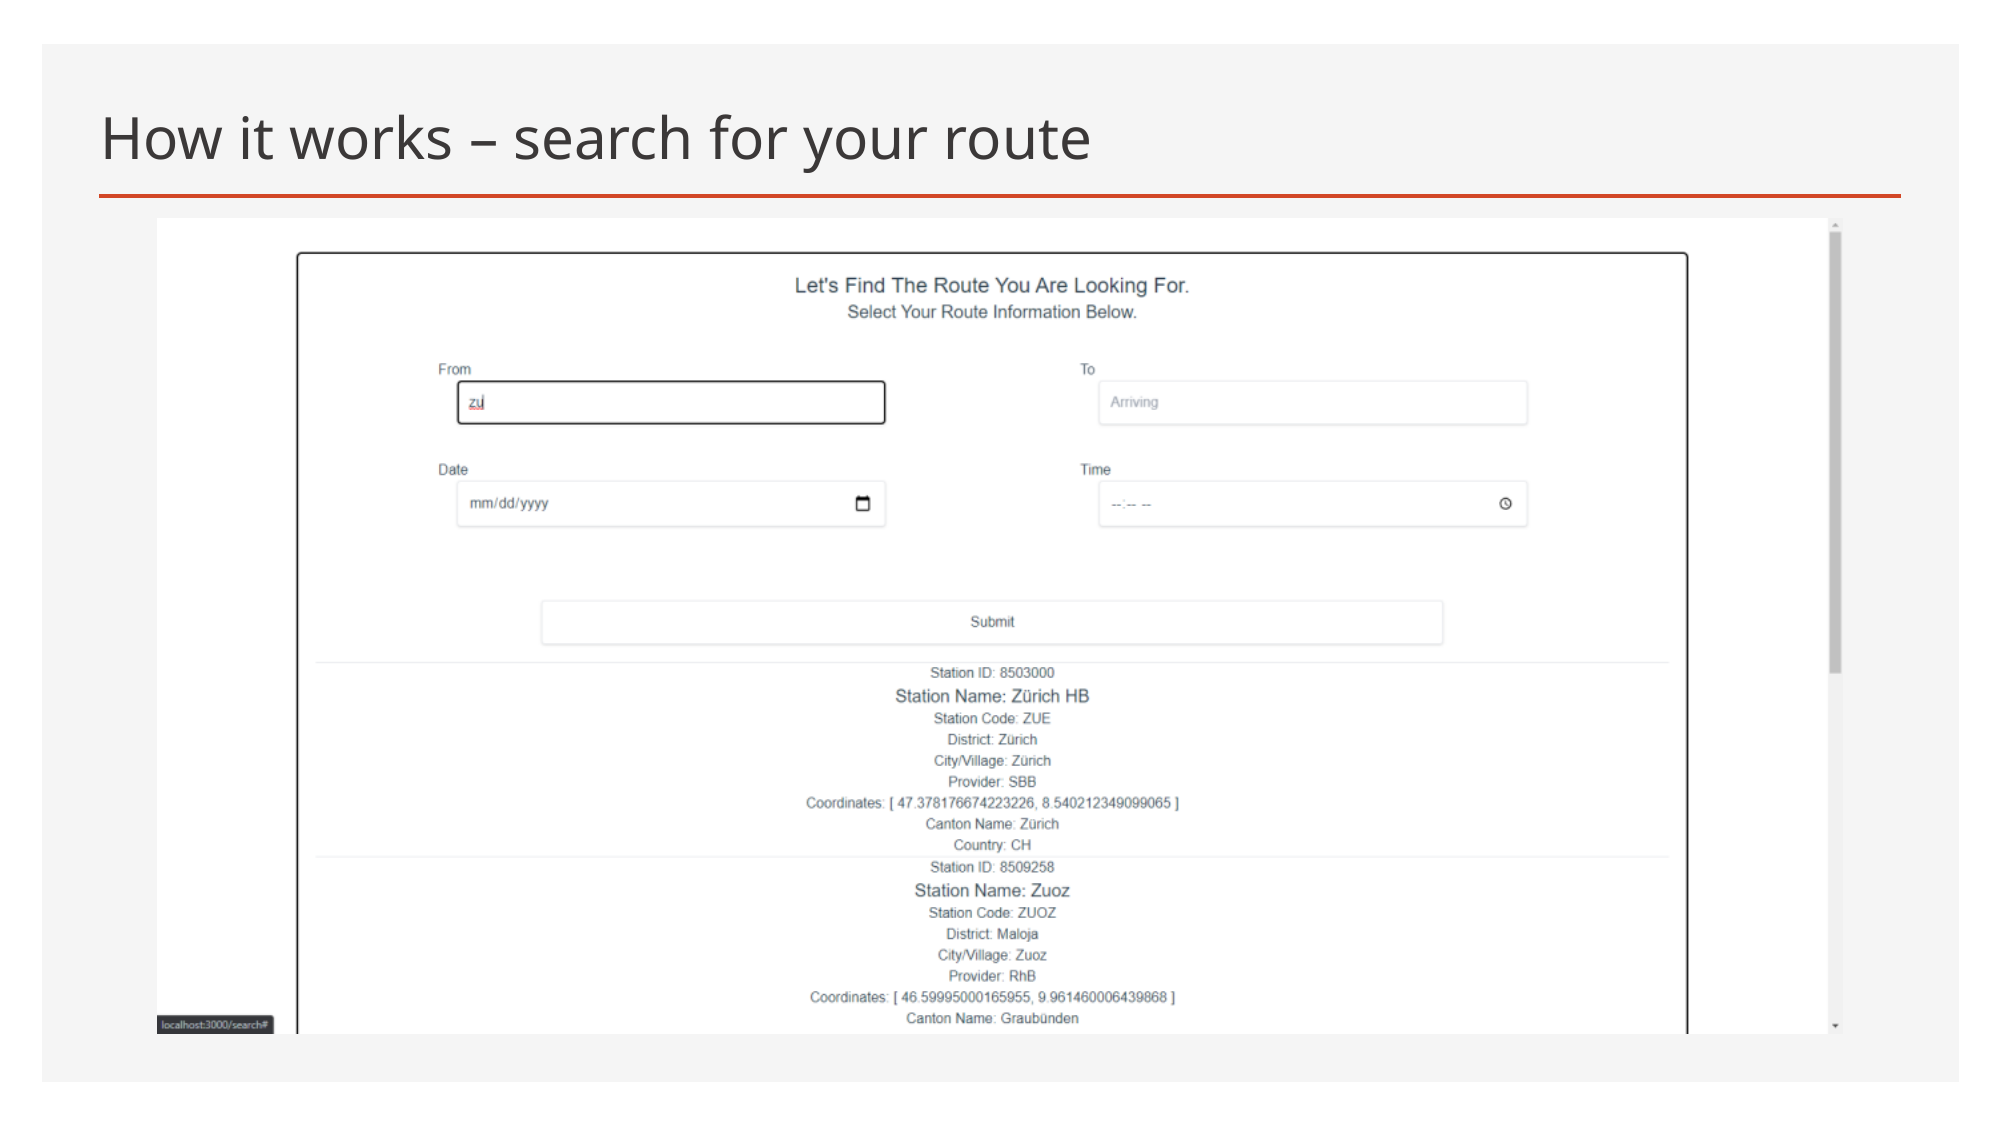

# How it works – search for your route